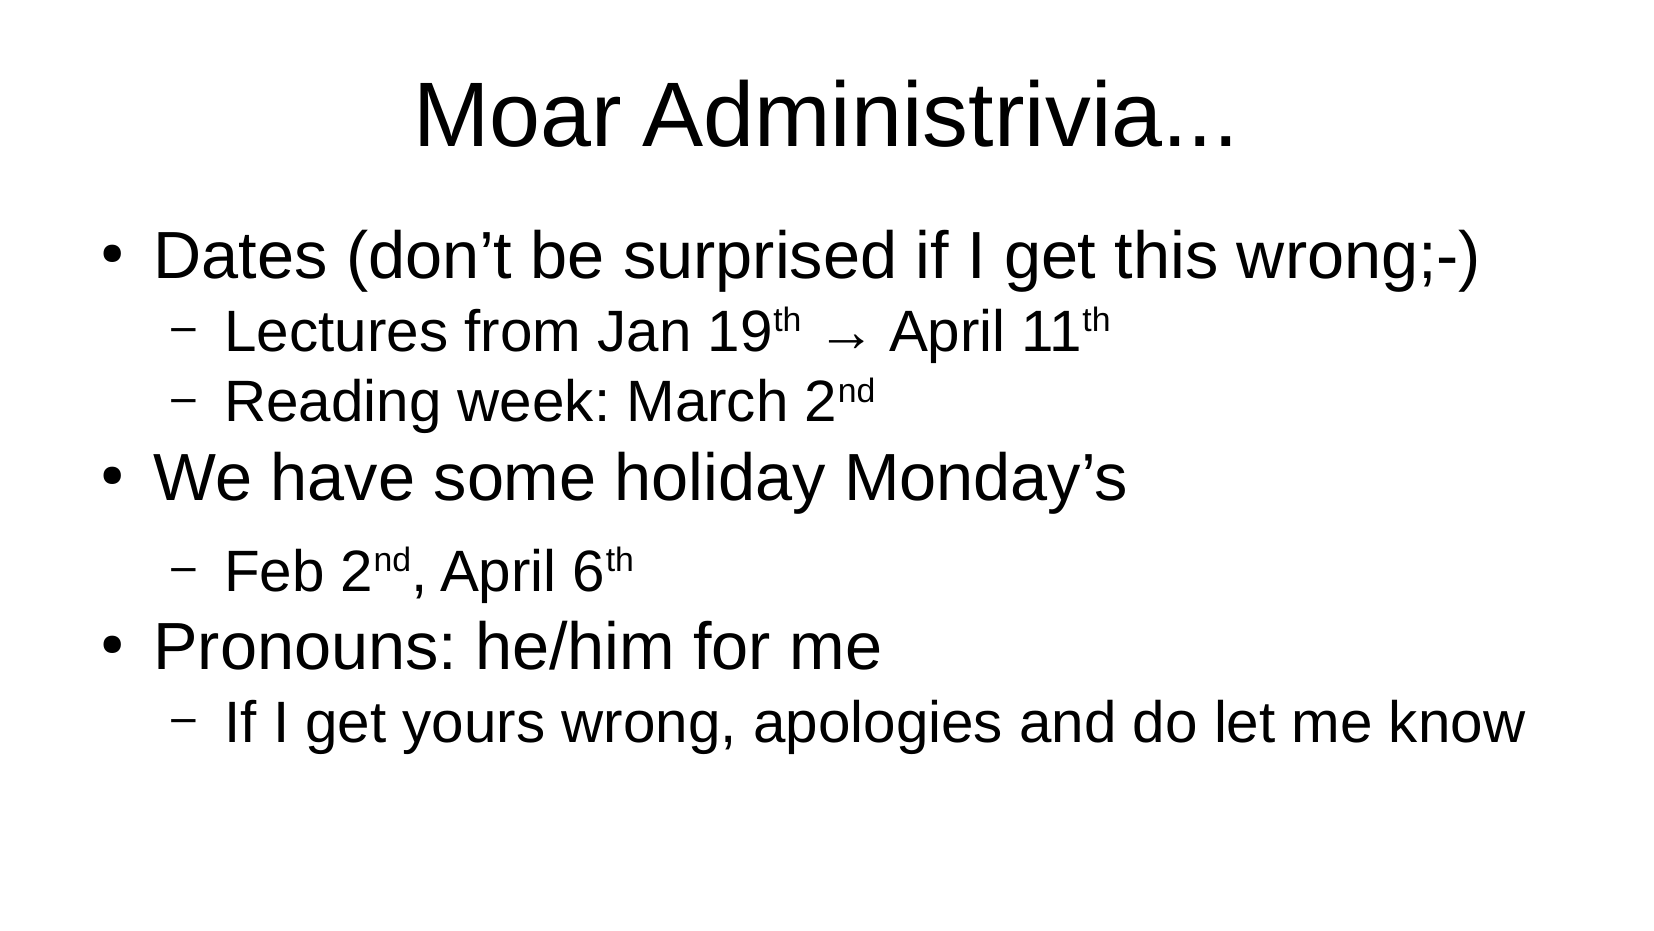

# Moar Administrivia...
Dates (don’t be surprised if I get this wrong;-)
Lectures from Jan 19th → April 11th
Reading week: March 2nd
We have some holiday Monday’s
Feb 2nd, April 6th
Pronouns: he/him for me
If I get yours wrong, apologies and do let me know